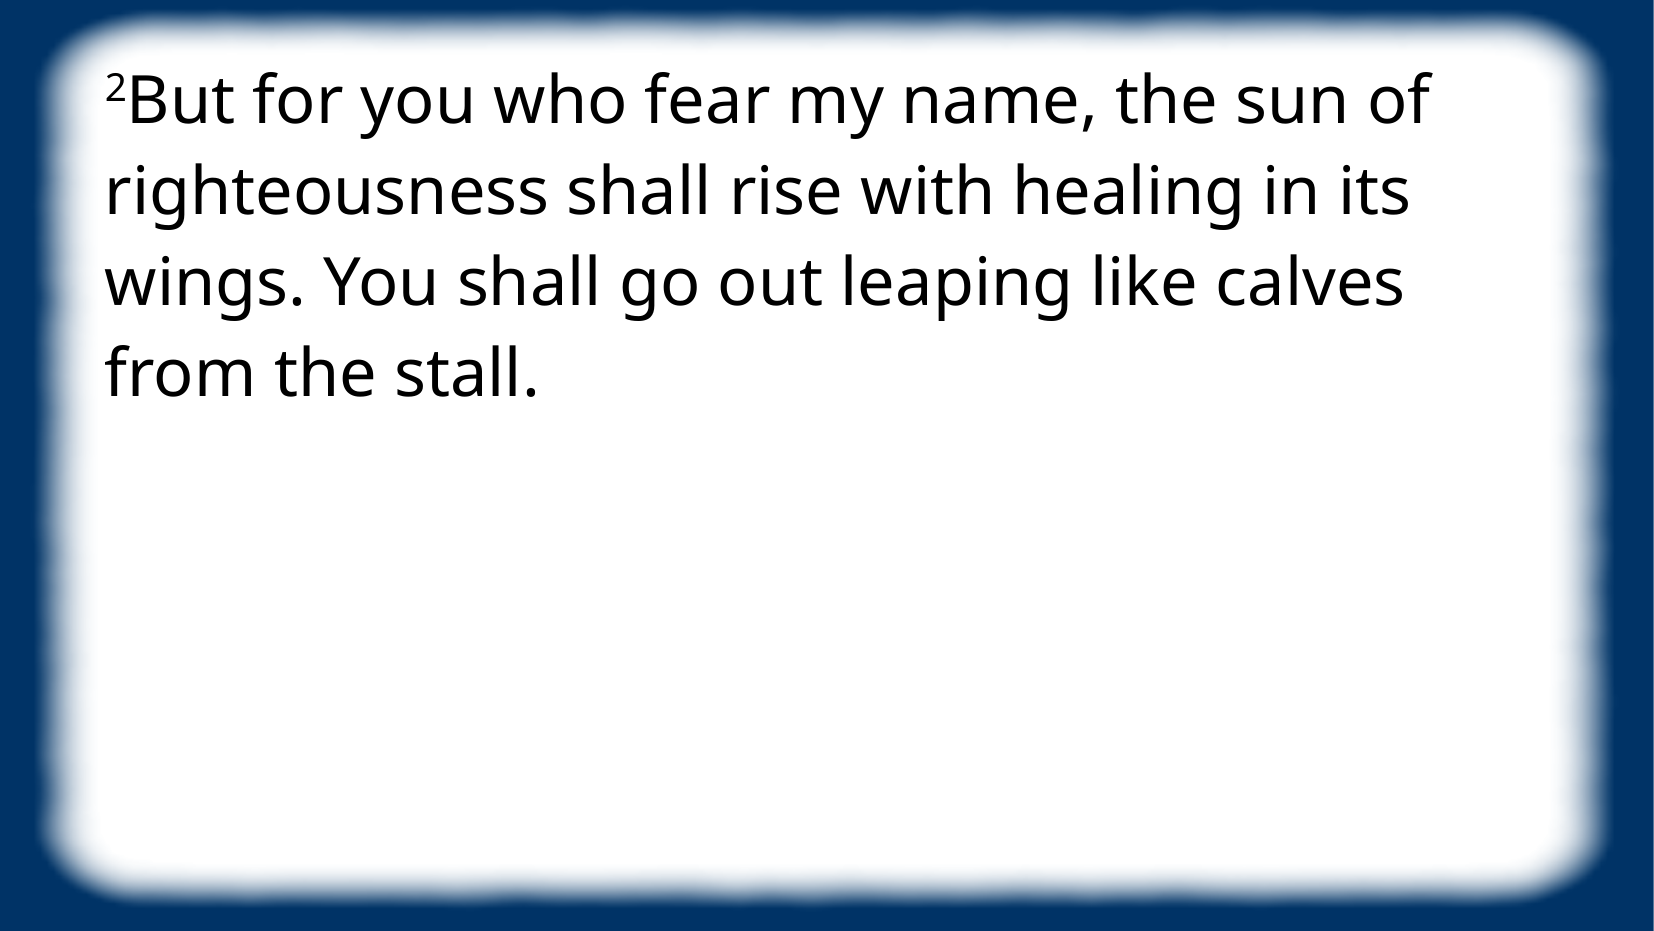

2But for you who fear my name, the sun of righteousness shall rise with healing in its wings. You shall go out leaping like calves from the stall.